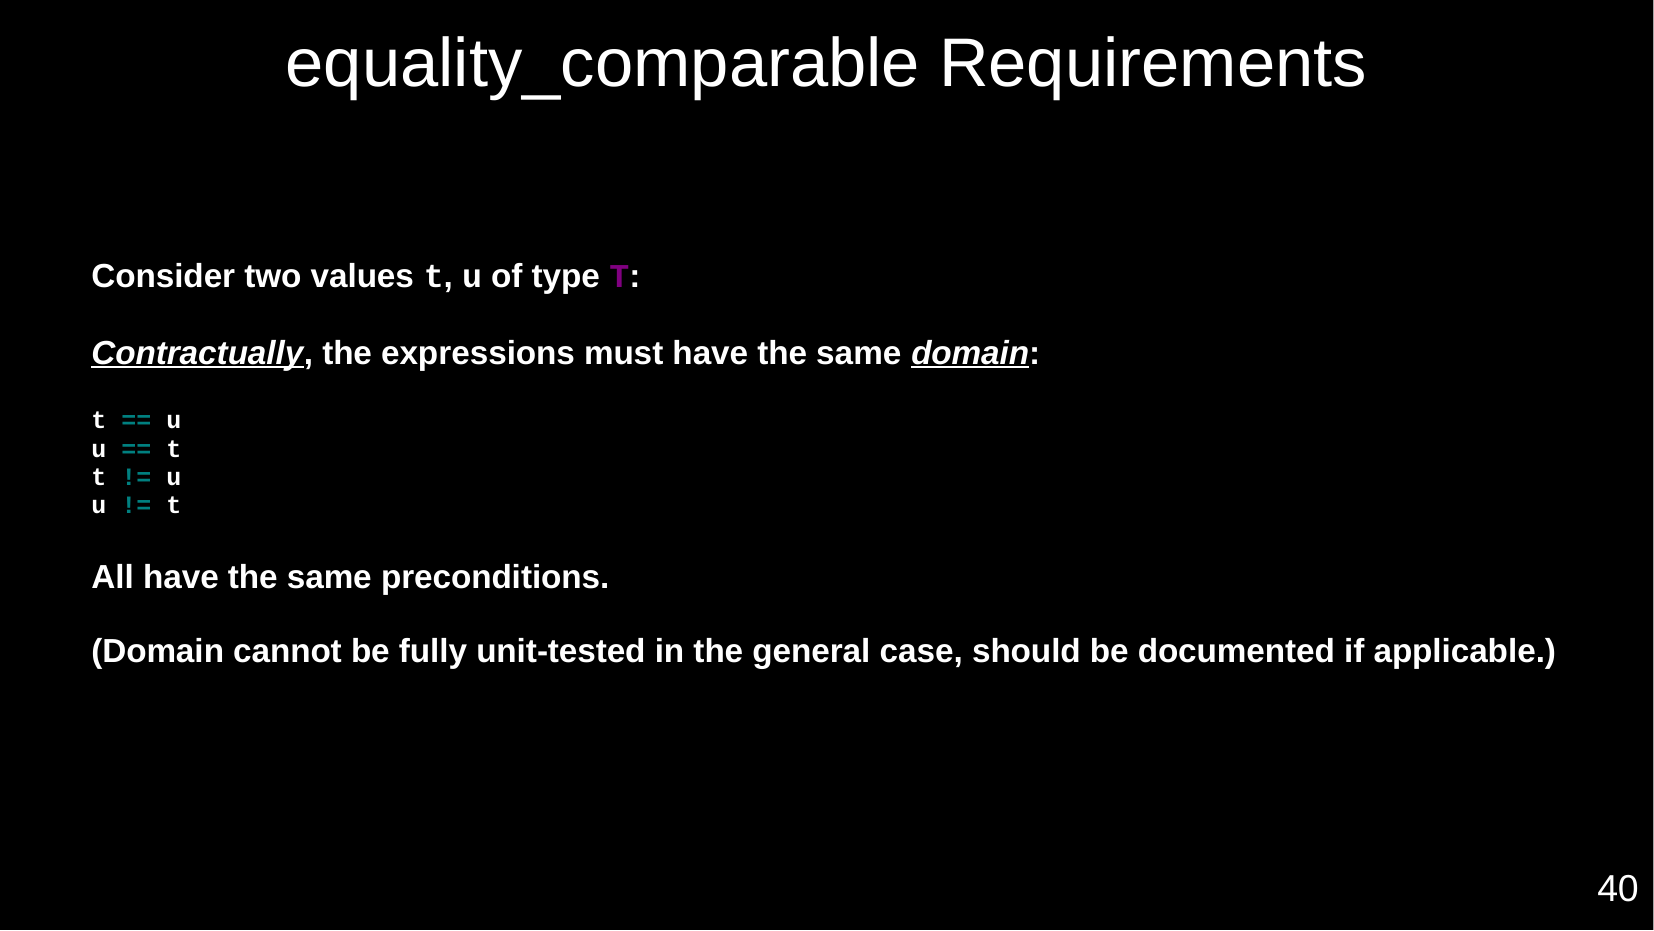

# equality_comparable Requirements
Consider two values t, u of type T:
Contractually, the expressions must have the same domain:
t == u
u == t
t != u
u != t
All have the same preconditions.
(Domain cannot be fully unit-tested in the general case, should be documented if applicable.)